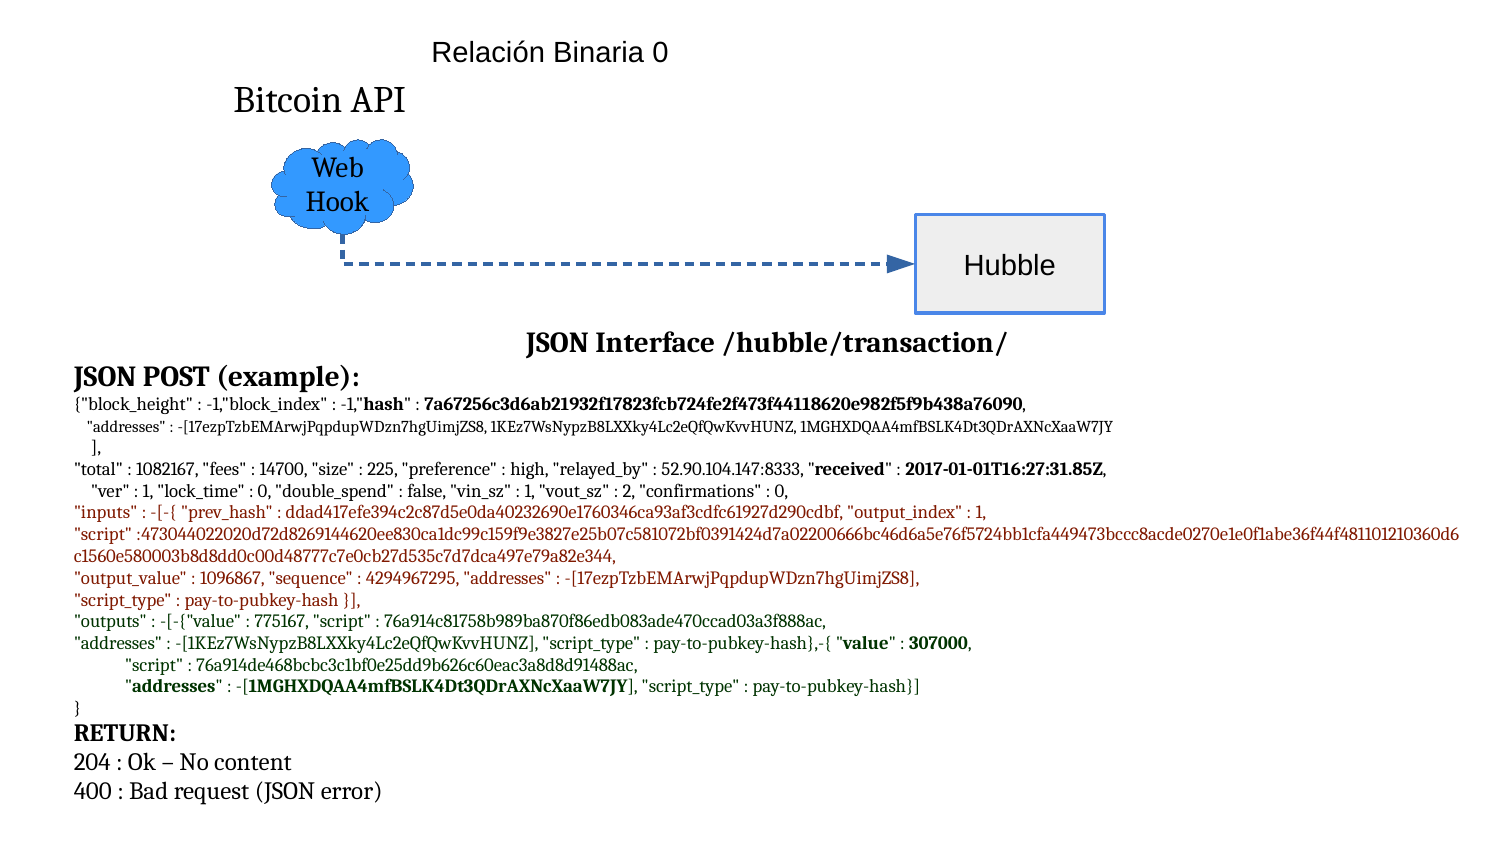

Relación Binaria 0
Bitcoin API
Web
Hook
Hubble
JSON Interface /hubble/transaction/
JSON POST (example):
{"block_height" : -1,"block_index" : -1,"hash" : 7a67256c3d6ab21932f17823fcb724fe2f473f44118620e982f5f9b438a76090,
 "addresses" : -[17ezpTzbEMArwjPqpdupWDzn7hgUimjZS8, 1KEz7WsNypzB8LXXky4Lc2eQfQwKvvHUNZ, 1MGHXDQAA4mfBSLK4Dt3QDrAXNcXaaW7JY
 ],
"total" : 1082167, "fees" : 14700, "size" : 225, "preference" : high, "relayed_by" : 52.90.104.147:8333, "received" : 2017-01-01T16:27:31.85Z,
 "ver" : 1, "lock_time" : 0, "double_spend" : false, "vin_sz" : 1, "vout_sz" : 2, "confirmations" : 0,
"inputs" : -[-{ "prev_hash" : ddad417efe394c2c87d5e0da40232690e1760346ca93af3cdfc61927d290cdbf, "output_index" : 1,
"script" :473044022020d72d8269144620ee830ca1dc99c159f9e3827e25b07c581072bf0391424d7a02200666bc46d6a5e76f5724bb1cfa449473bccc8acde0270e1e0f1abe36f44f481101210360d6c1560e580003b8d8dd0c00d48777c7e0cb27d535c7d7dca497e79a82e344,
"output_value" : 1096867, "sequence" : 4294967295, "addresses" : -[17ezpTzbEMArwjPqpdupWDzn7hgUimjZS8],
"script_type" : pay-to-pubkey-hash }],
"outputs" : -[-{"value" : 775167, "script" : 76a914c81758b989ba870f86edb083ade470ccad03a3f888ac,
"addresses" : -[1KEz7WsNypzB8LXXky4Lc2eQfQwKvvHUNZ], "script_type" : pay-to-pubkey-hash},-{ "value" : 307000,
 "script" : 76a914de468bcbc3c1bf0e25dd9b626c60eac3a8d8d91488ac,
 "addresses" : -[1MGHXDQAA4mfBSLK4Dt3QDrAXNcXaaW7JY], "script_type" : pay-to-pubkey-hash}]
}
RETURN:
204 : Ok – No content
400 : Bad request (JSON error)